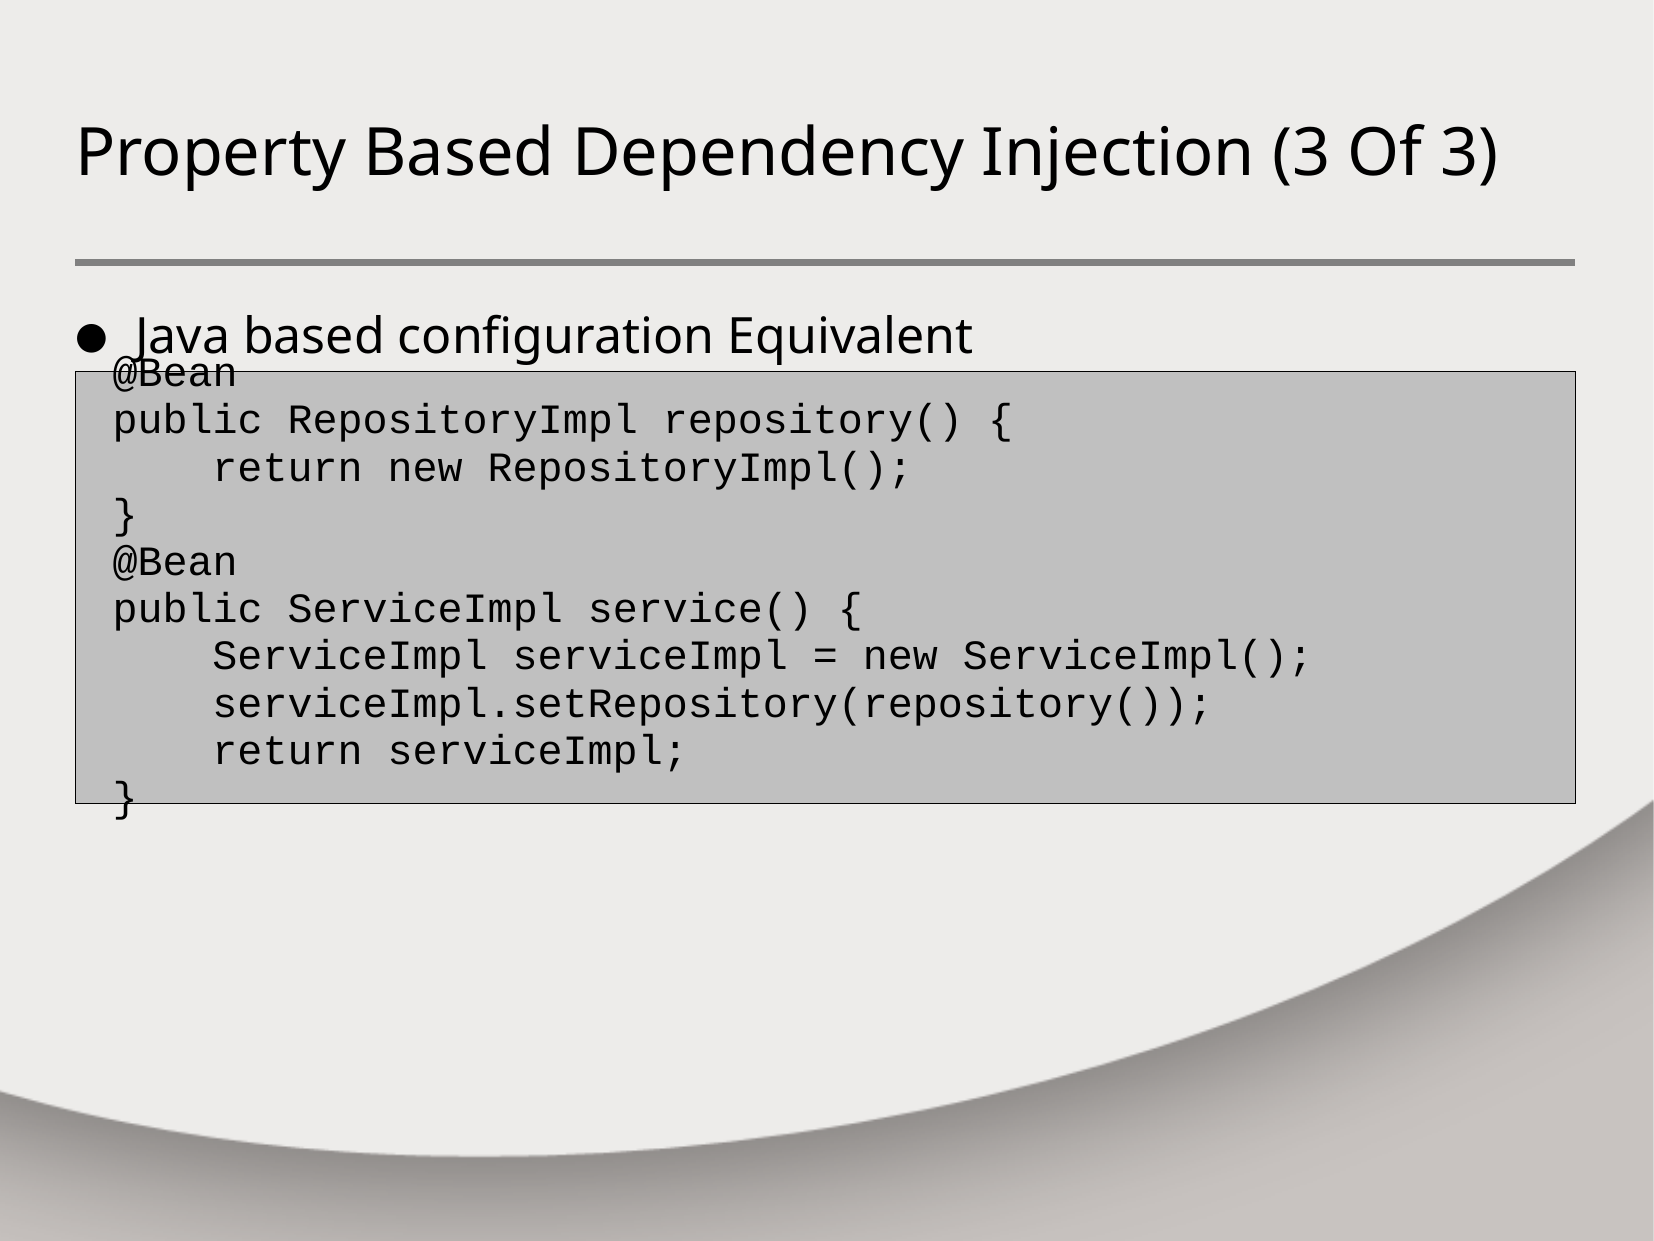

# Property Based Dependency Injection (3 Of 3)
Java based configuration Equivalent
@Bean
public RepositoryImpl repository() {
 return new RepositoryImpl();
}
@Bean
public ServiceImpl service() {
 ServiceImpl serviceImpl = new ServiceImpl();
 serviceImpl.setRepository(repository());
 return serviceImpl;
}